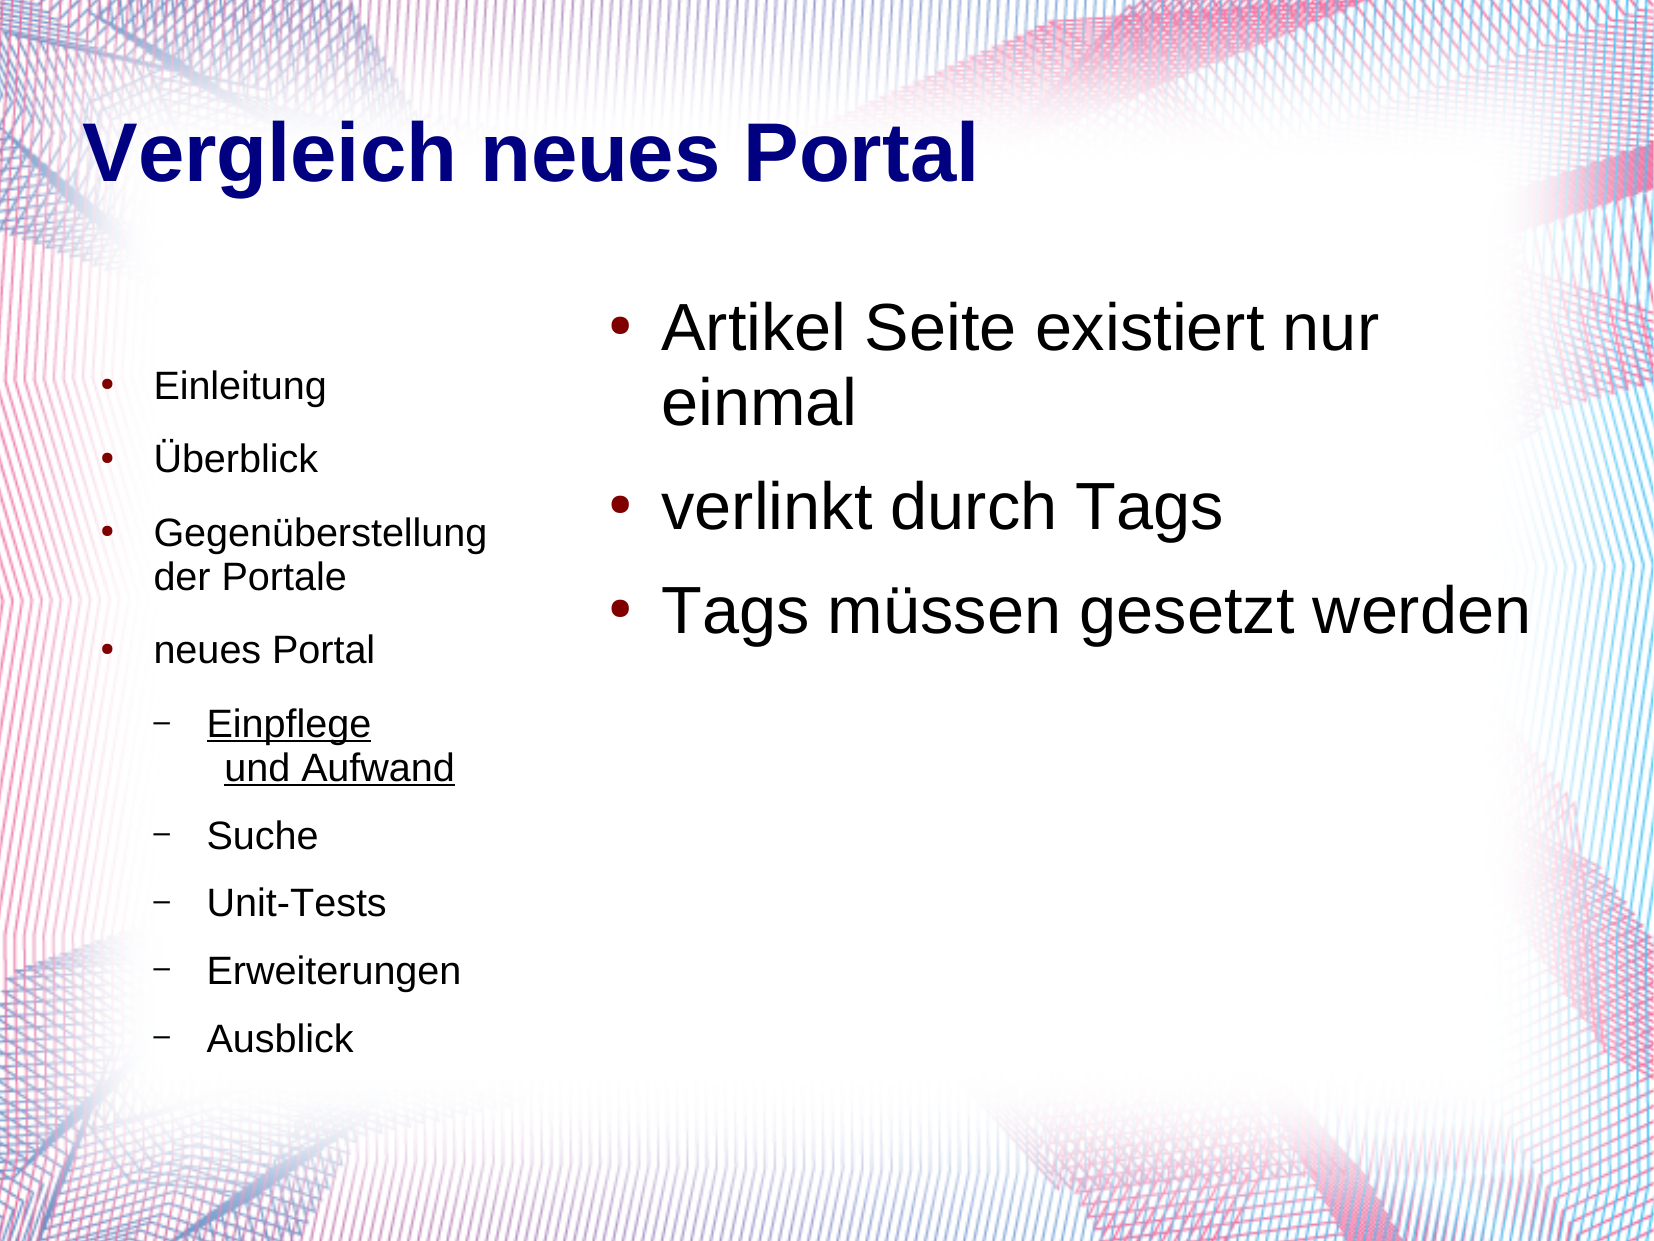

# Vergleich neues Portal
Einleitung
Überblick
Gegenüberstellung der Portale
neues Portal
Einpflege
und Aufwand
Suche
Unit-Tests
Erweiterungen
Ausblick
Artikel Seite existiert nur einmal
verlinkt durch Tags
Tags müssen gesetzt werden